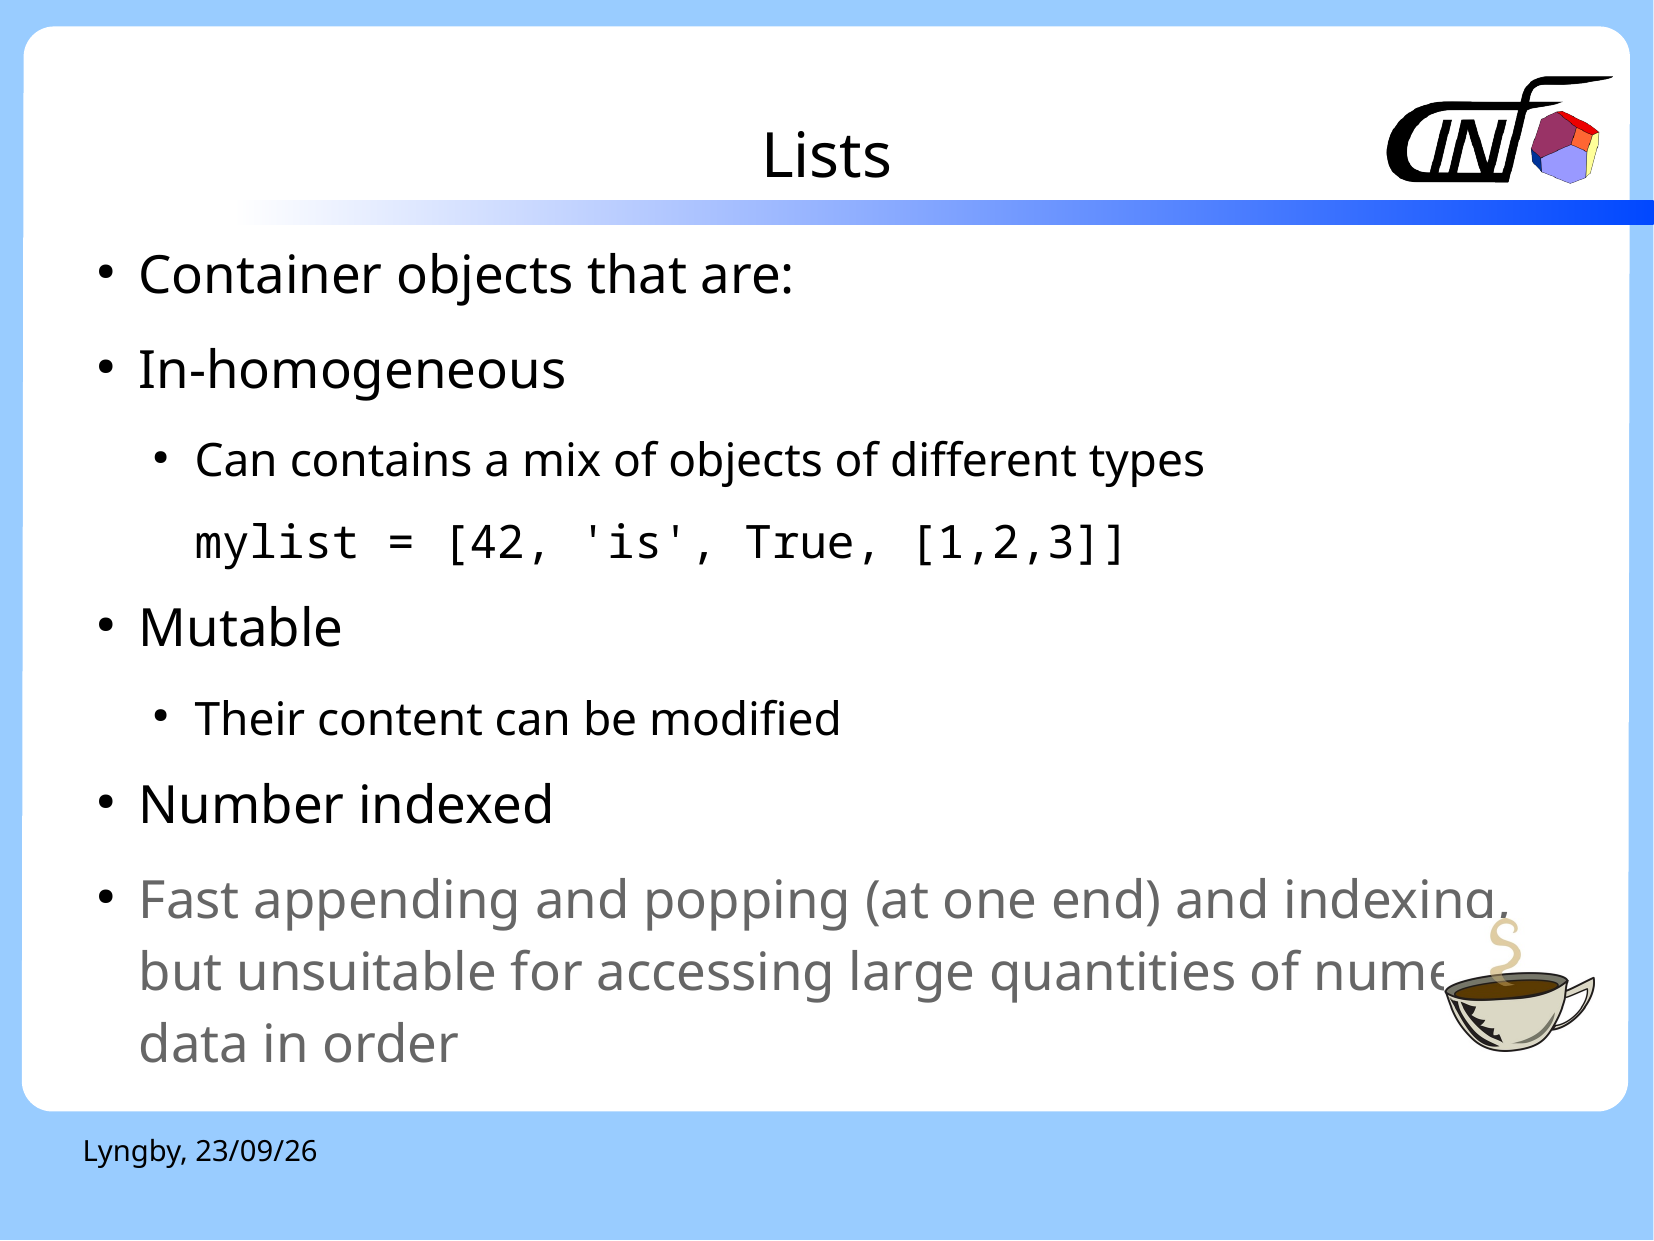

# Lists
Container objects that are:
In-homogeneous
Can contains a mix of objects of different types
mylist = [42, 'is', True, [1,2,3]]
Mutable
Their content can be modified
Number indexed
Fast appending and popping (at one end) and indexing, but unsuitable for accessing large quantities of numeric data in order